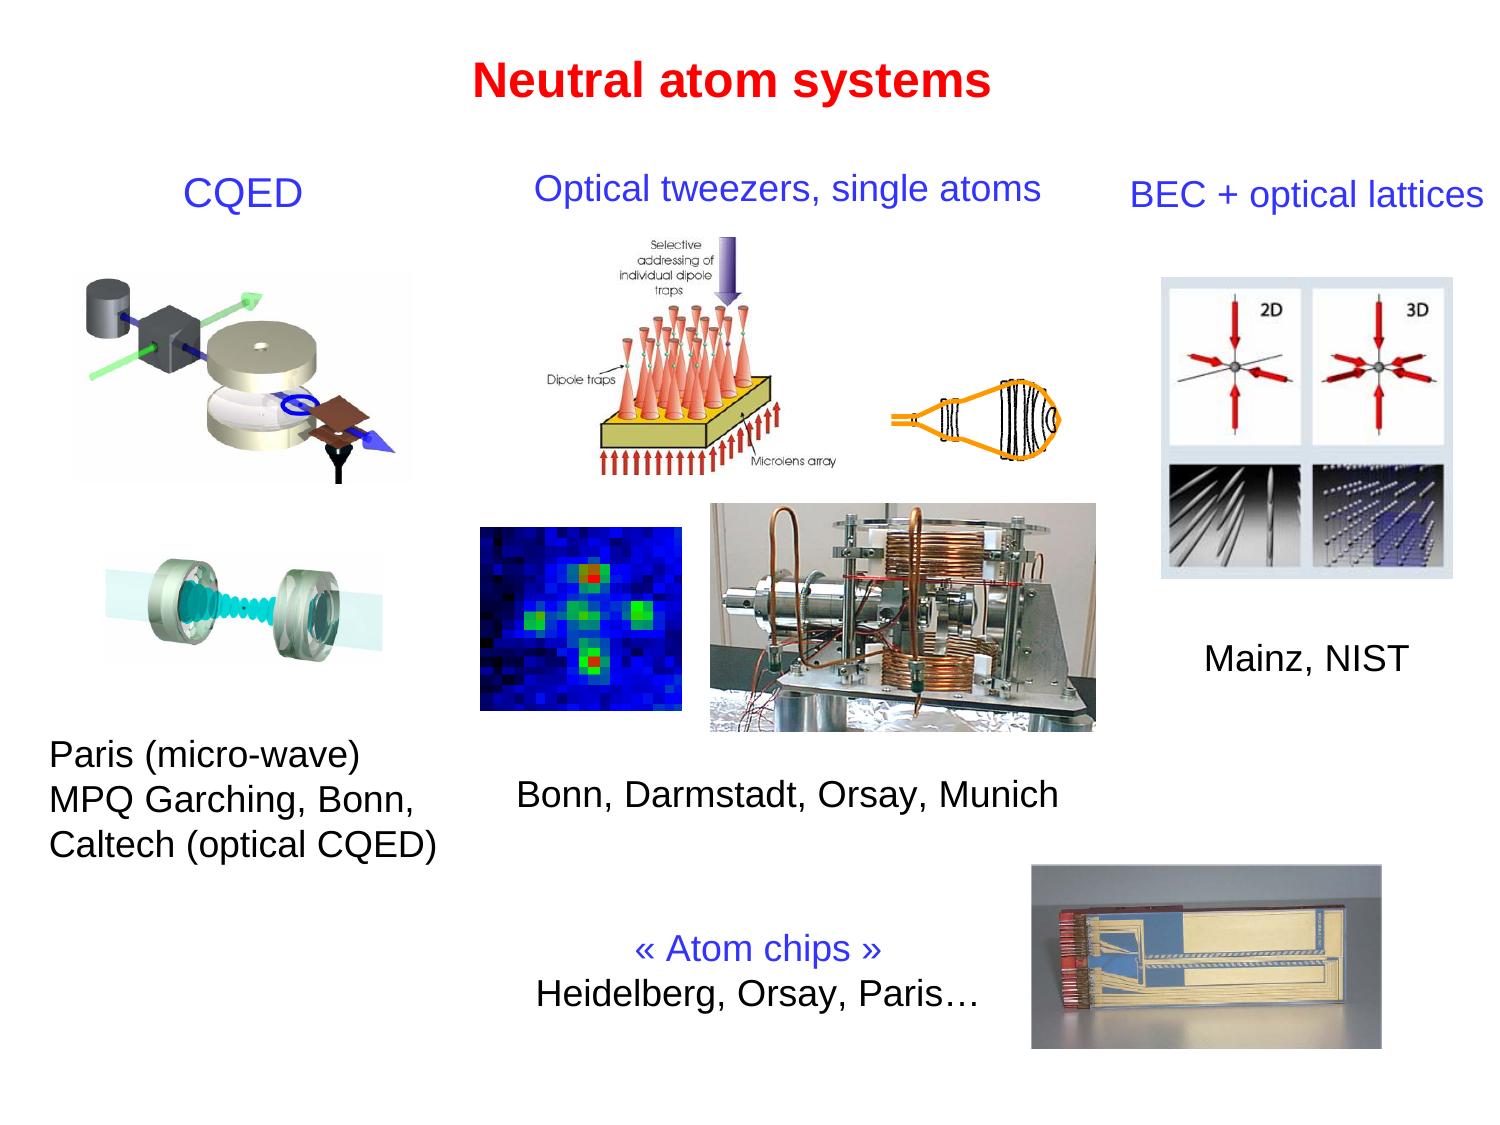

Neutral atom systems
Optical tweezers, single atoms
CQED
BEC + optical lattices
Mainz, NIST
Paris (micro-wave)
MPQ Garching, Bonn,
Caltech (optical CQED)
Bonn, Darmstadt, Orsay, Munich
« Atom chips »
Heidelberg, Orsay, Paris…